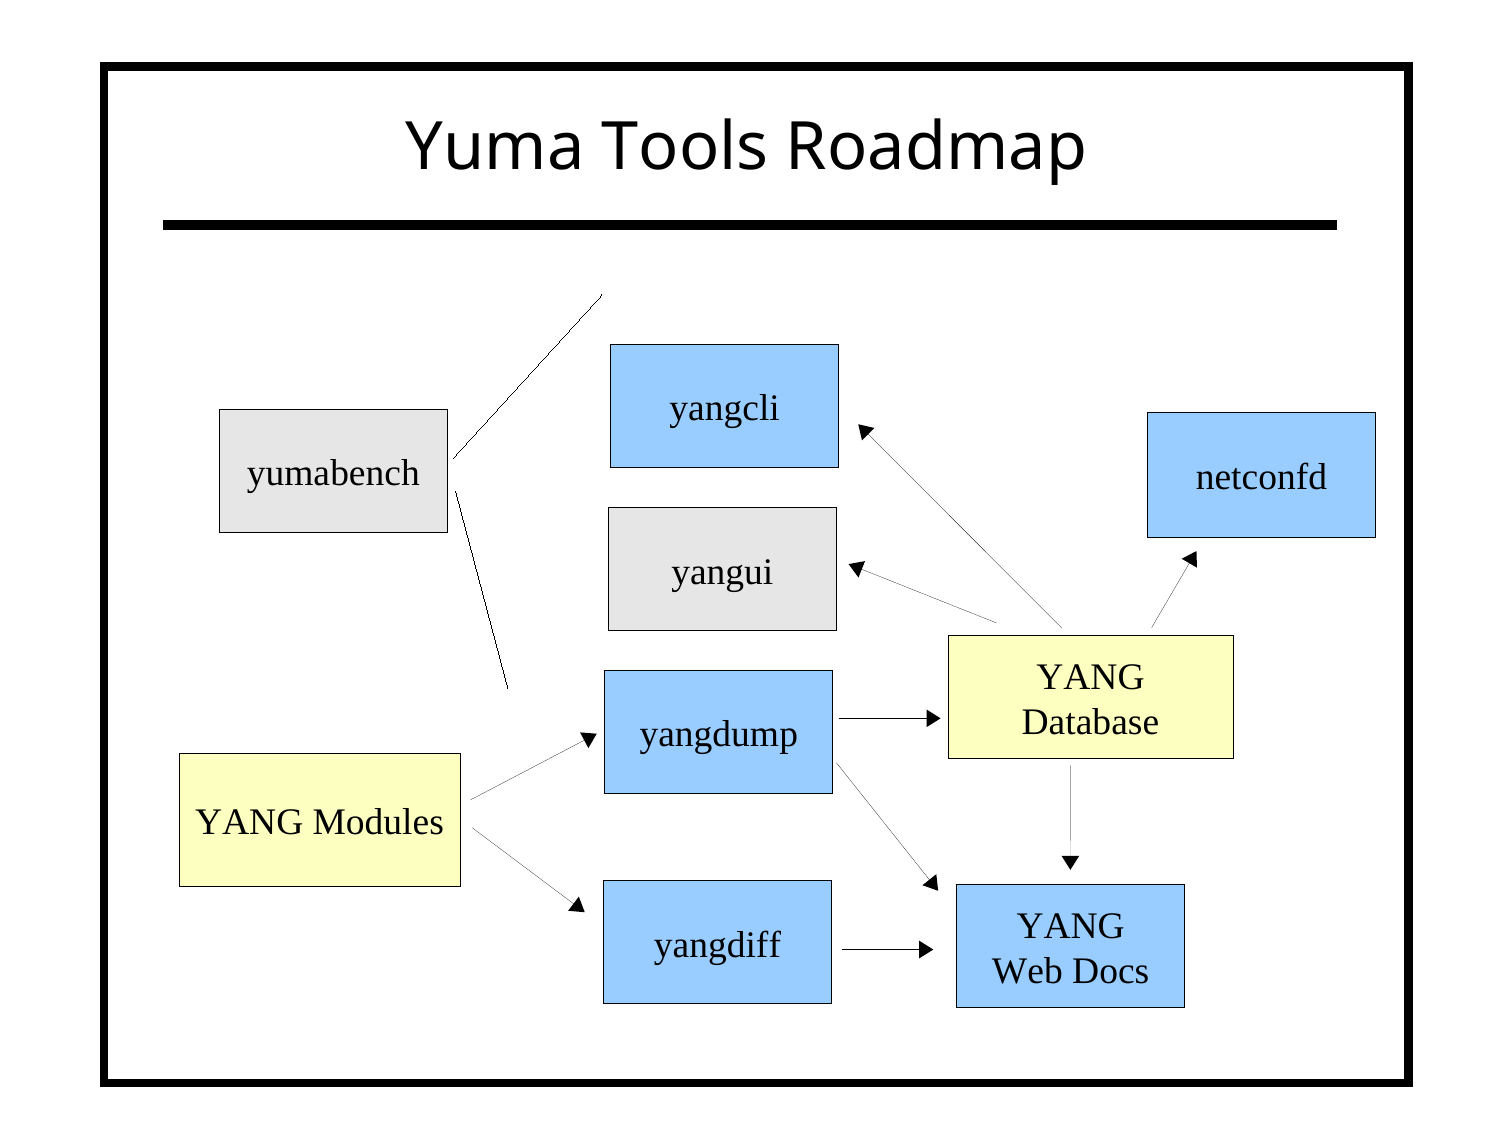

# Yuma Tools Roadmap
yangcli
yumabench
netconfd
yangui
YANG
Database
yangdump
YANG Modules
yangdiff
YANG
Web Docs